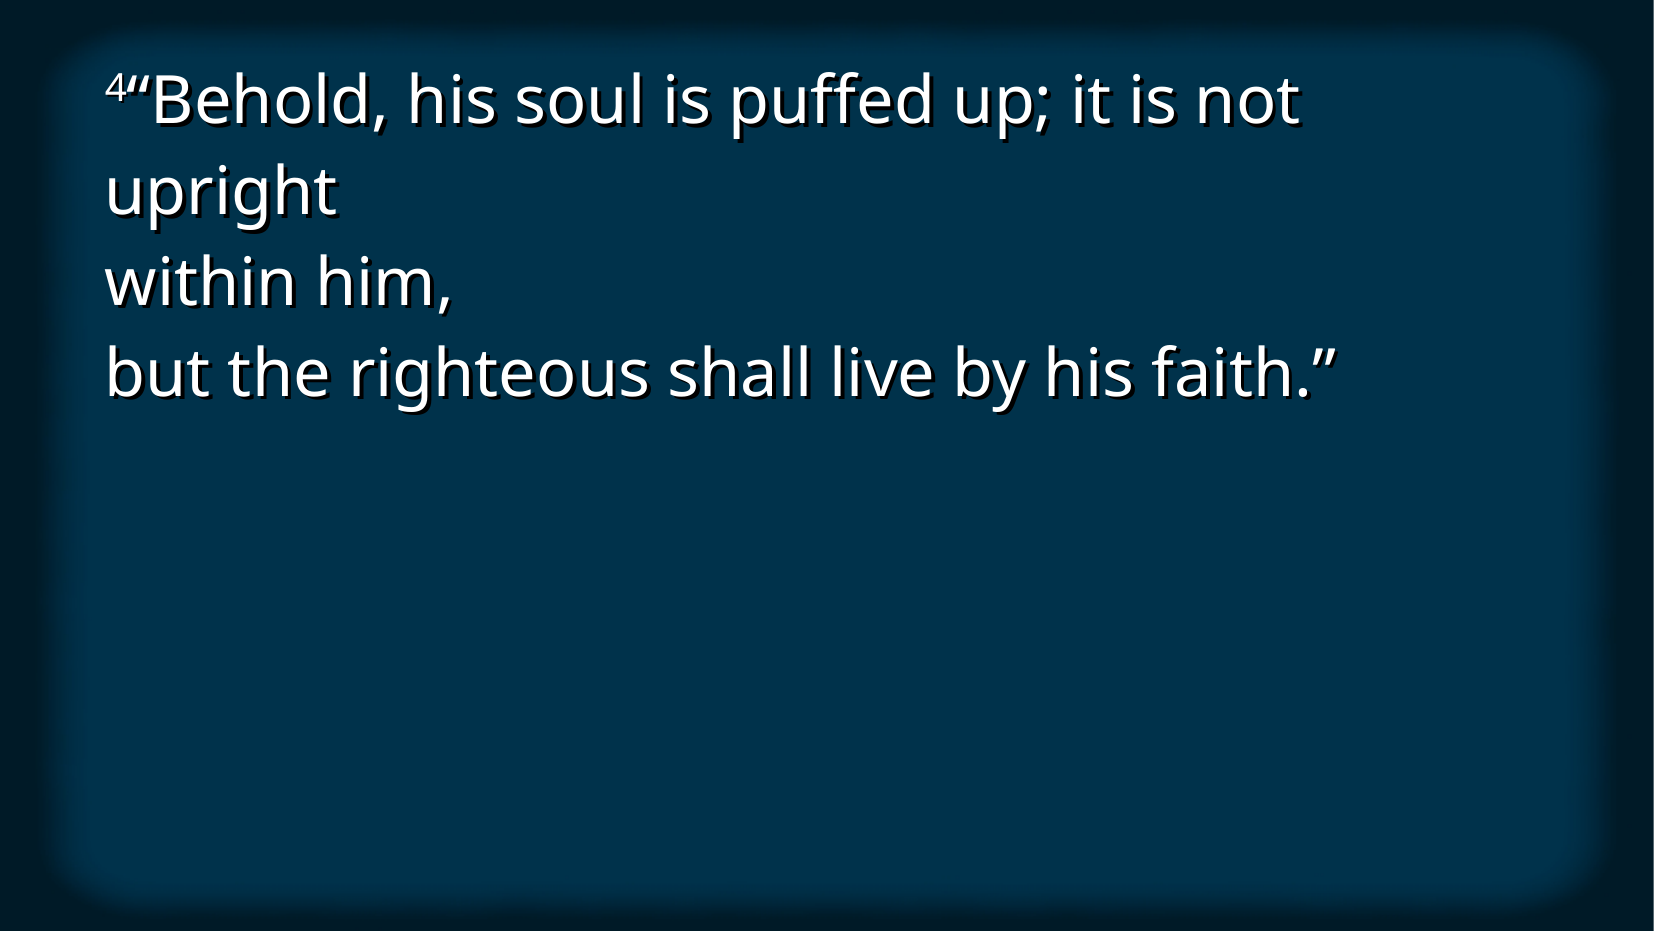

4“Behold, his soul is puffed up; it is not upright
within him,
but the righteous shall live by his faith.”